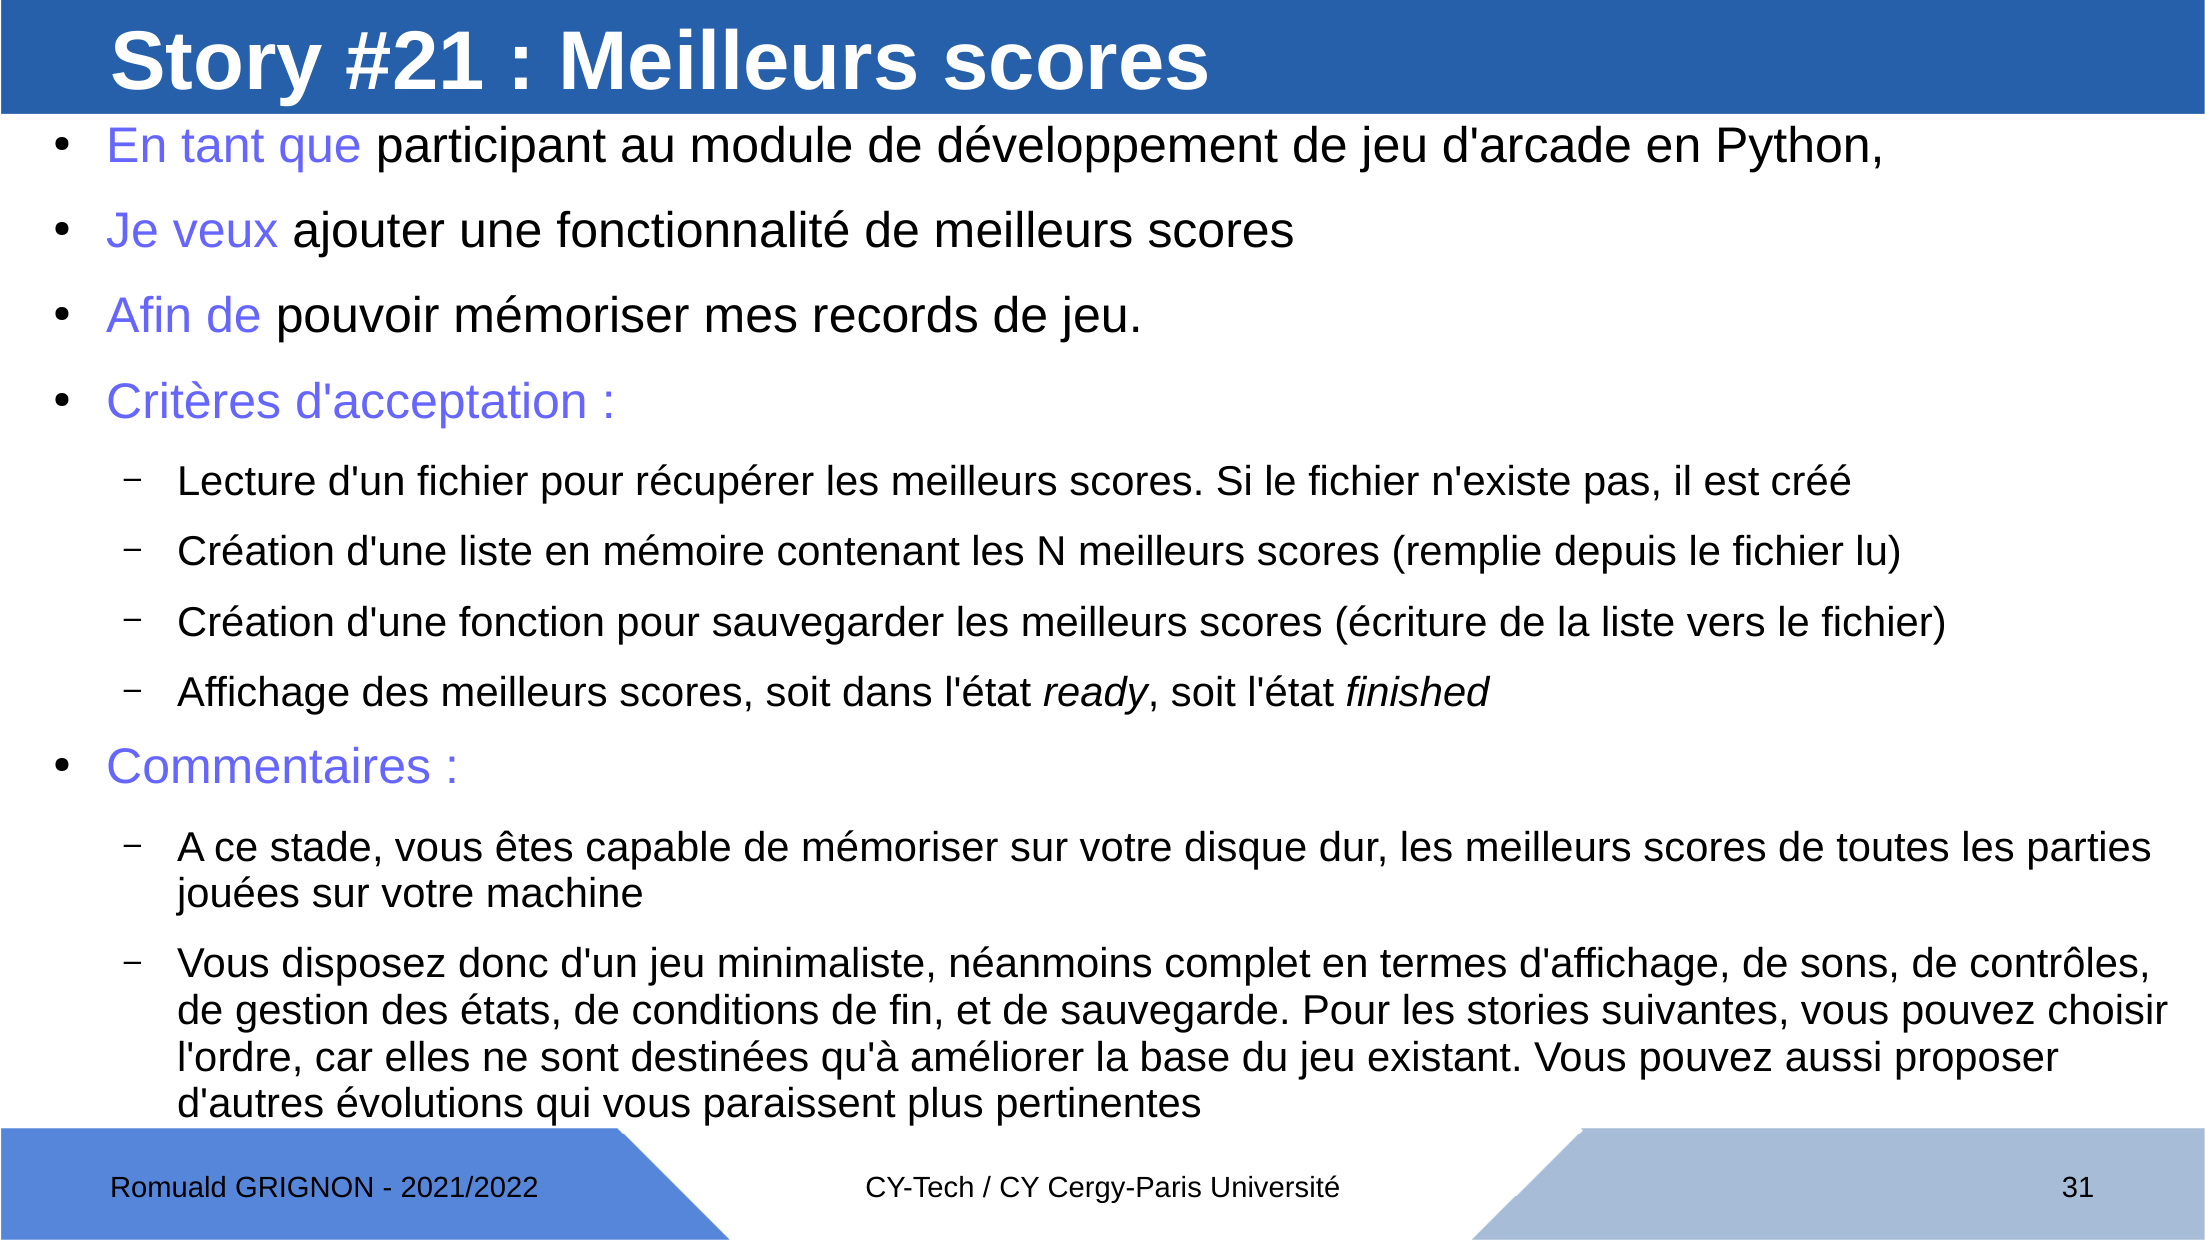

# Story #21 : Meilleurs scores
En tant que participant au module de développement de jeu d'arcade en Python,
Je veux ajouter une fonctionnalité de meilleurs scores
Afin de pouvoir mémoriser mes records de jeu.
Critères d'acceptation :
Lecture d'un fichier pour récupérer les meilleurs scores. Si le fichier n'existe pas, il est créé
Création d'une liste en mémoire contenant les N meilleurs scores (remplie depuis le fichier lu)
Création d'une fonction pour sauvegarder les meilleurs scores (écriture de la liste vers le fichier)
Affichage des meilleurs scores, soit dans l'état ready, soit l'état finished
Commentaires :
A ce stade, vous êtes capable de mémoriser sur votre disque dur, les meilleurs scores de toutes les parties jouées sur votre machine
Vous disposez donc d'un jeu minimaliste, néanmoins complet en termes d'affichage, de sons, de contrôles, de gestion des états, de conditions de fin, et de sauvegarde. Pour les stories suivantes, vous pouvez choisir l'ordre, car elles ne sont destinées qu'à améliorer la base du jeu existant. Vous pouvez aussi proposer d'autres évolutions qui vous paraissent plus pertinentes
Romuald GRIGNON - 2021/2022
CY-Tech / CY Cergy-Paris Université
31